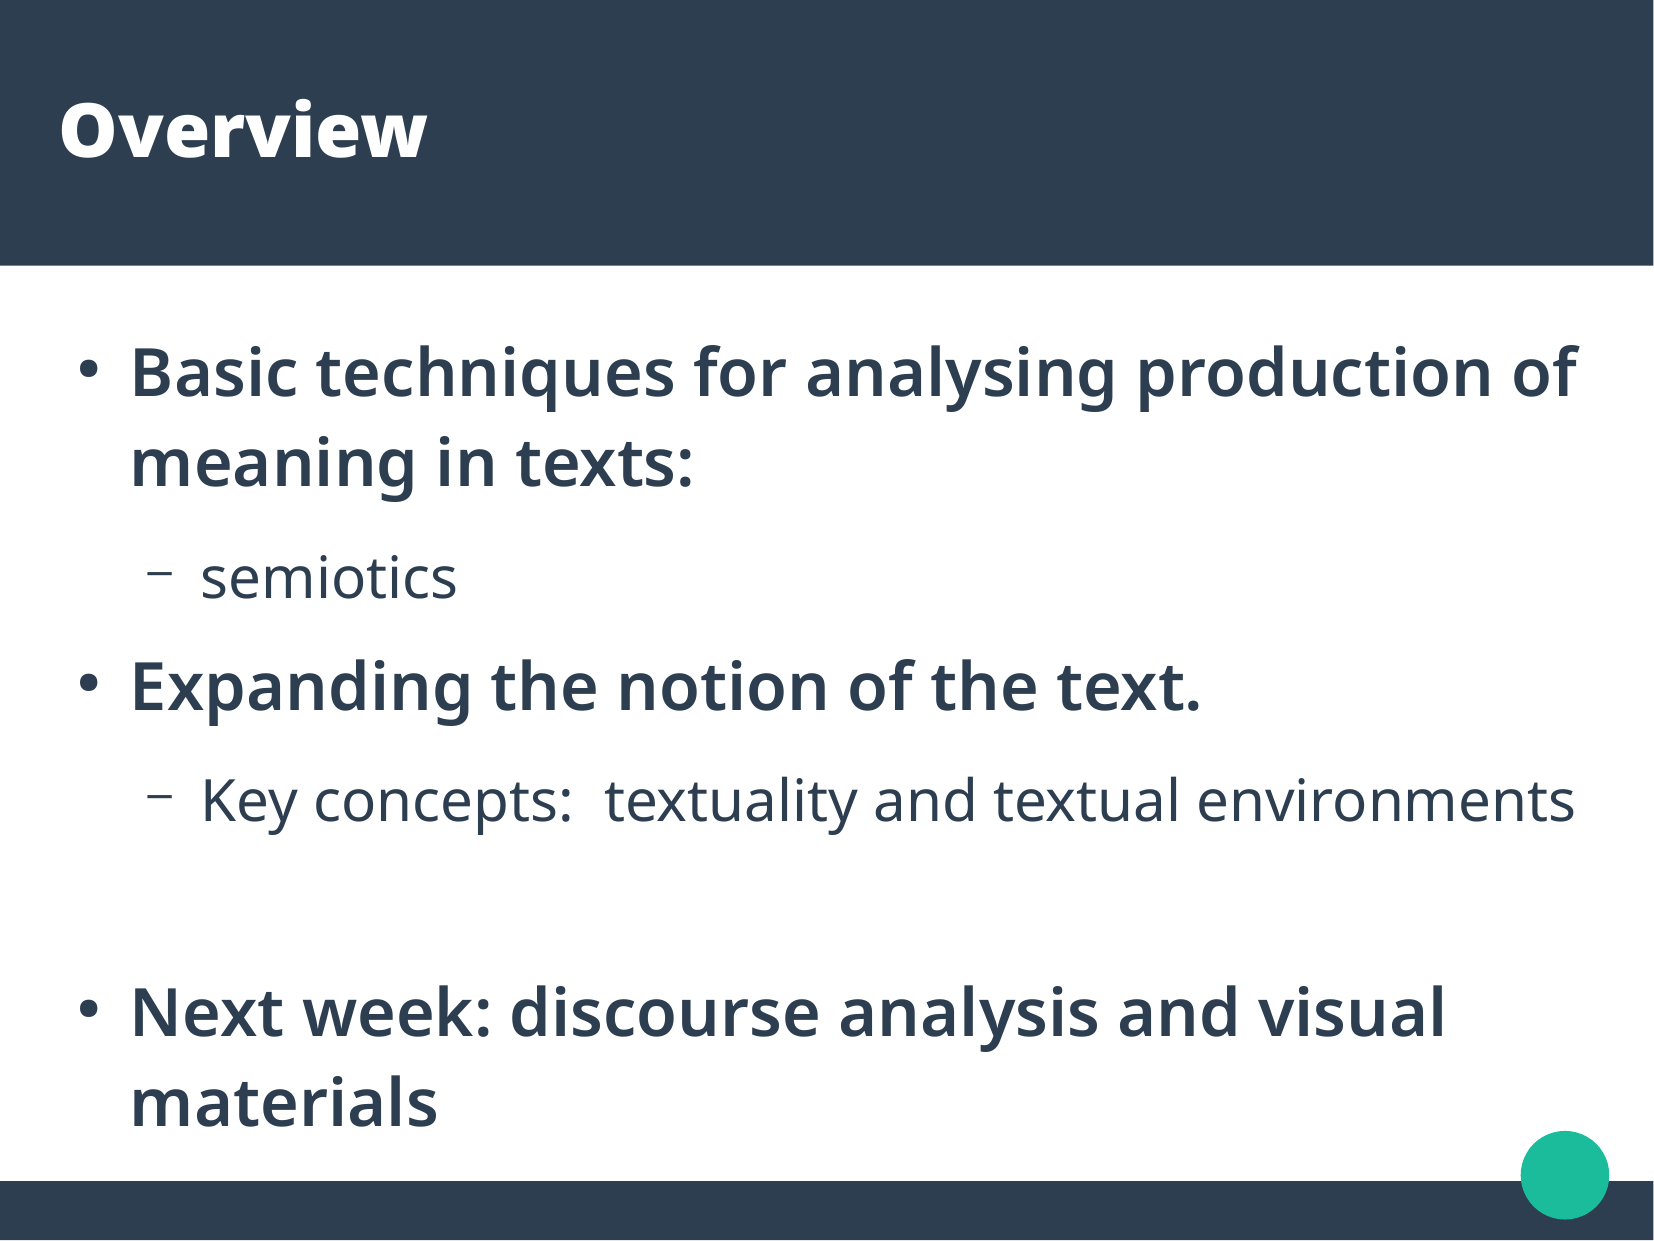

# Overview
Basic techniques for analysing production of meaning in texts:
semiotics
Expanding the notion of the text.
Key concepts: textuality and textual environments
Next week: discourse analysis and visual materials